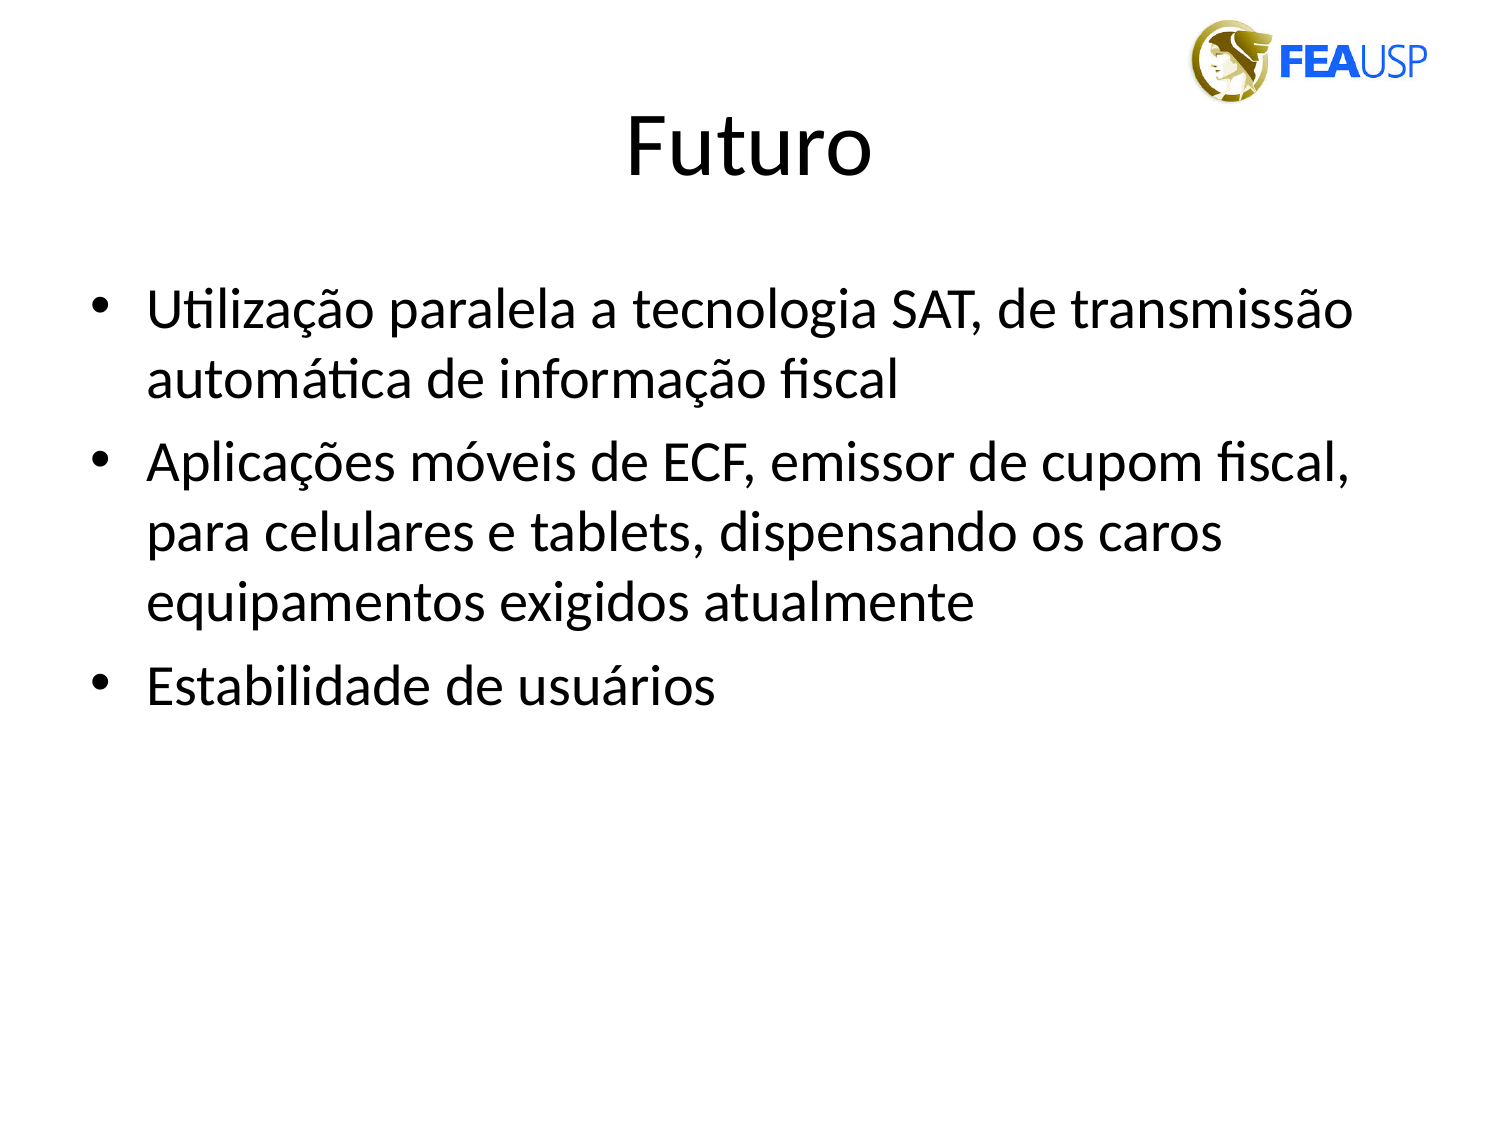

# Futuro
Utilização paralela a tecnologia SAT, de transmissão automática de informação fiscal
Aplicações móveis de ECF, emissor de cupom fiscal, para celulares e tablets, dispensando os caros equipamentos exigidos atualmente
Estabilidade de usuários